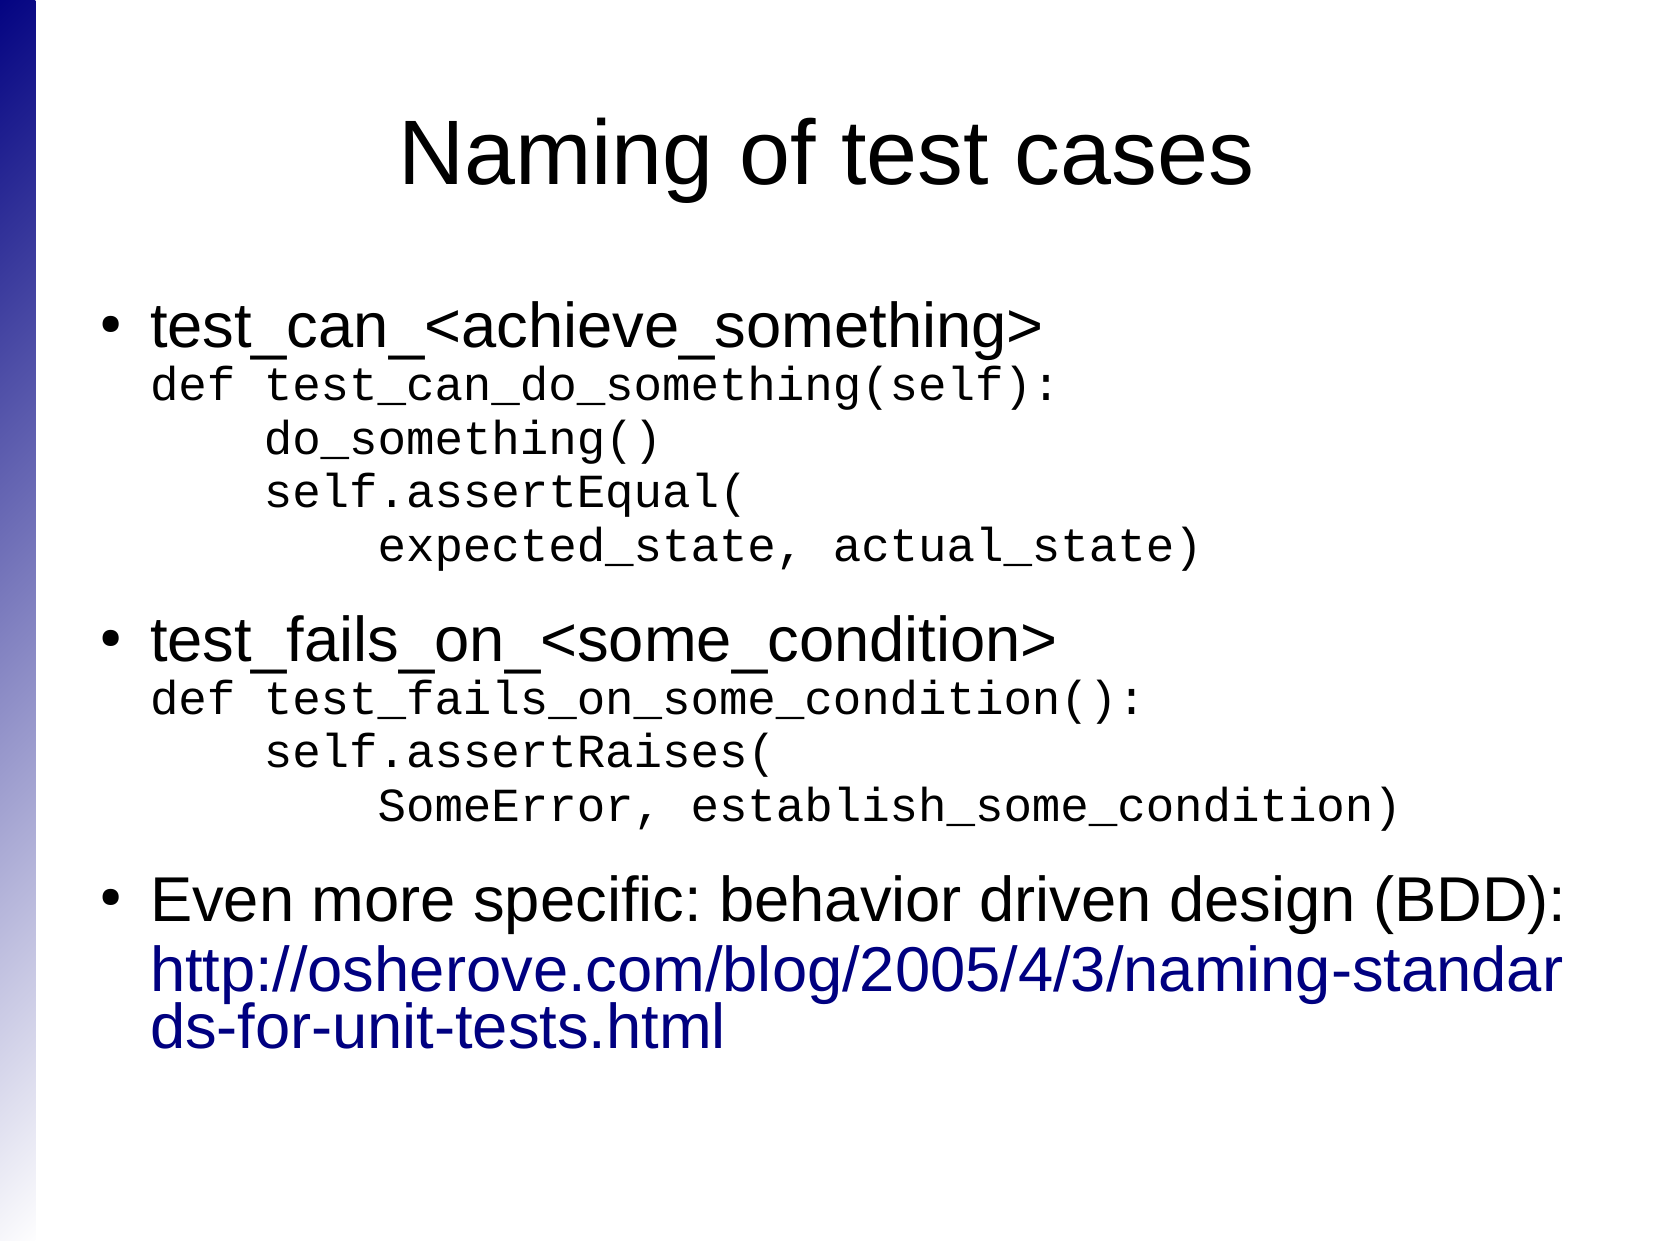

# Naming of test cases
test_can_<achieve_something>
def test_can_do_something(self):
 do_something()
 self.assertEqual(
 expected_state, actual_state)
test_fails_on_<some_condition>
def test_fails_on_some_condition():
 self.assertRaises(
 SomeError, establish_some_condition)
Even more specific: behavior driven design (BDD): http://osherove.com/blog/2005/4/3/naming-standards-for-unit-tests.html